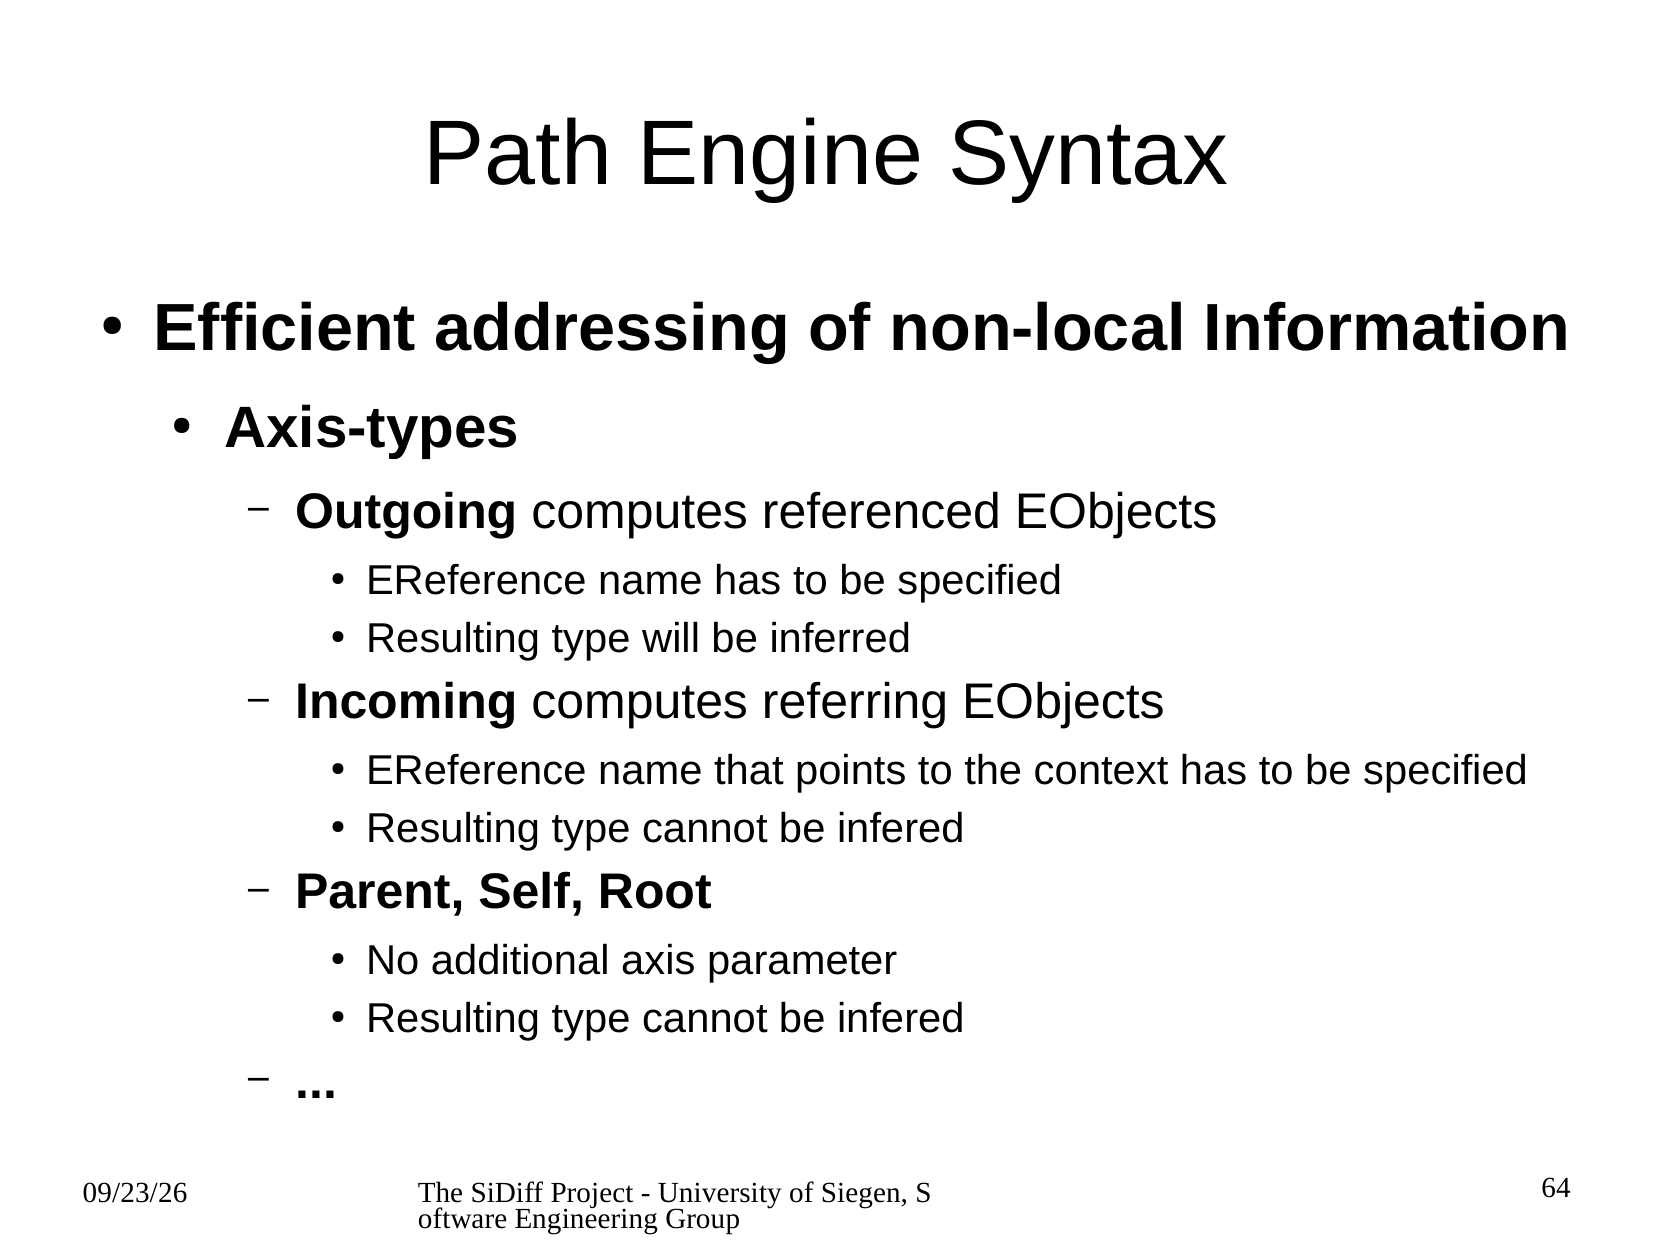

# Path Engine Syntax
Efficient addressing of non-local Information
Axis-types
Outgoing computes referenced EObjects
EReference name has to be specified
Resulting type will be inferred
Incoming computes referring EObjects
EReference name that points to the context has to be specified
Resulting type cannot be infered
Parent, Self, Root
No additional axis parameter
Resulting type cannot be infered
...
64
The SiDiff Project - University of Siegen, Software Engineering Group